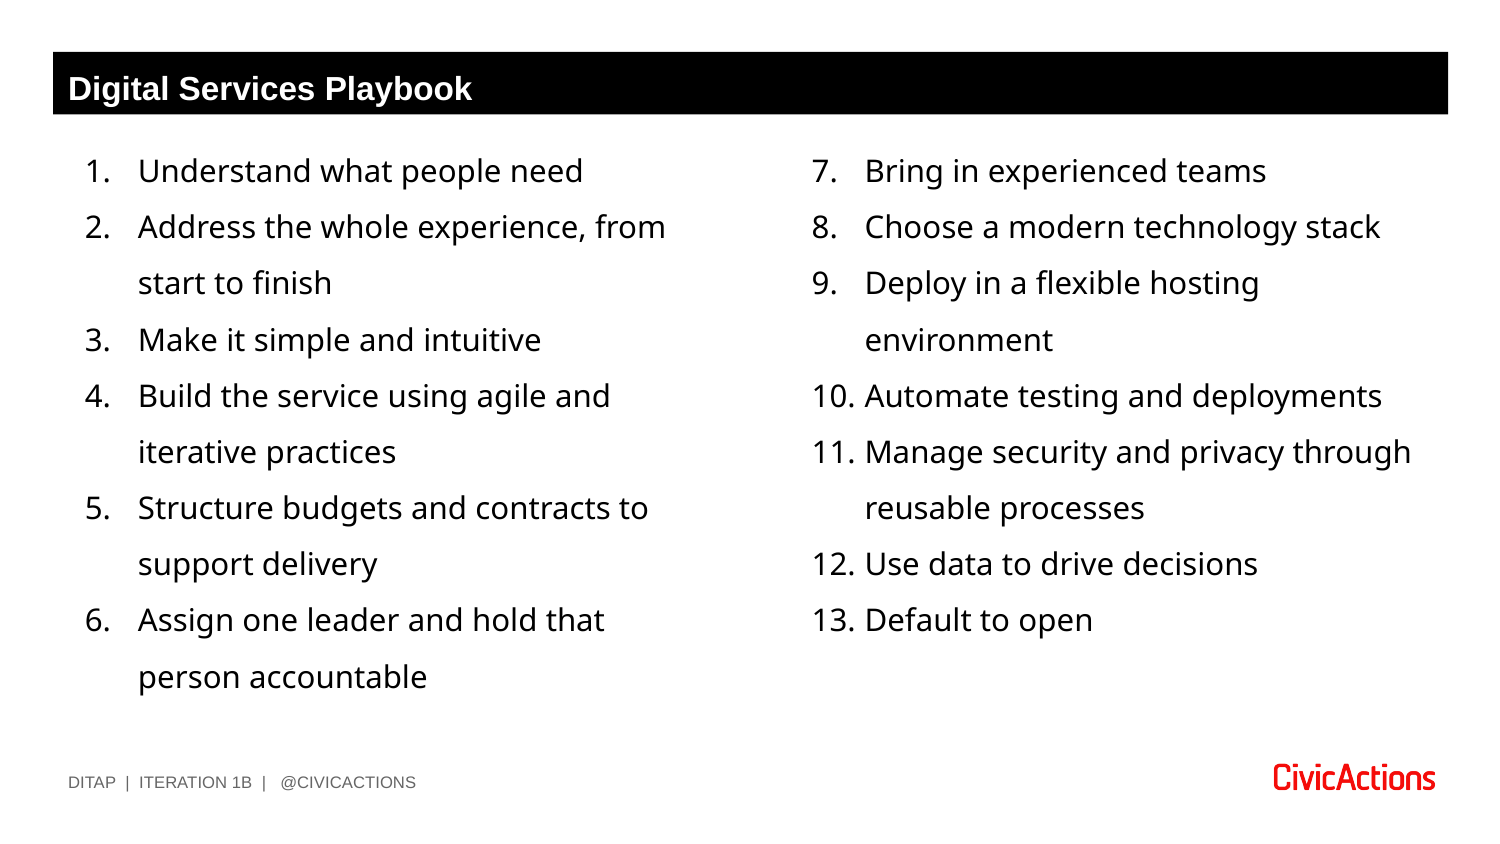

Digital Services Playbook
Understand what people need
Address the whole experience, from start to finish
Make it simple and intuitive
Build the service using agile and iterative practices
Structure budgets and contracts to support delivery
Assign one leader and hold that person accountable
Bring in experienced teams
Choose a modern technology stack
Deploy in a flexible hosting environment
Automate testing and deployments
Manage security and privacy through reusable processes
Use data to drive decisions
Default to open